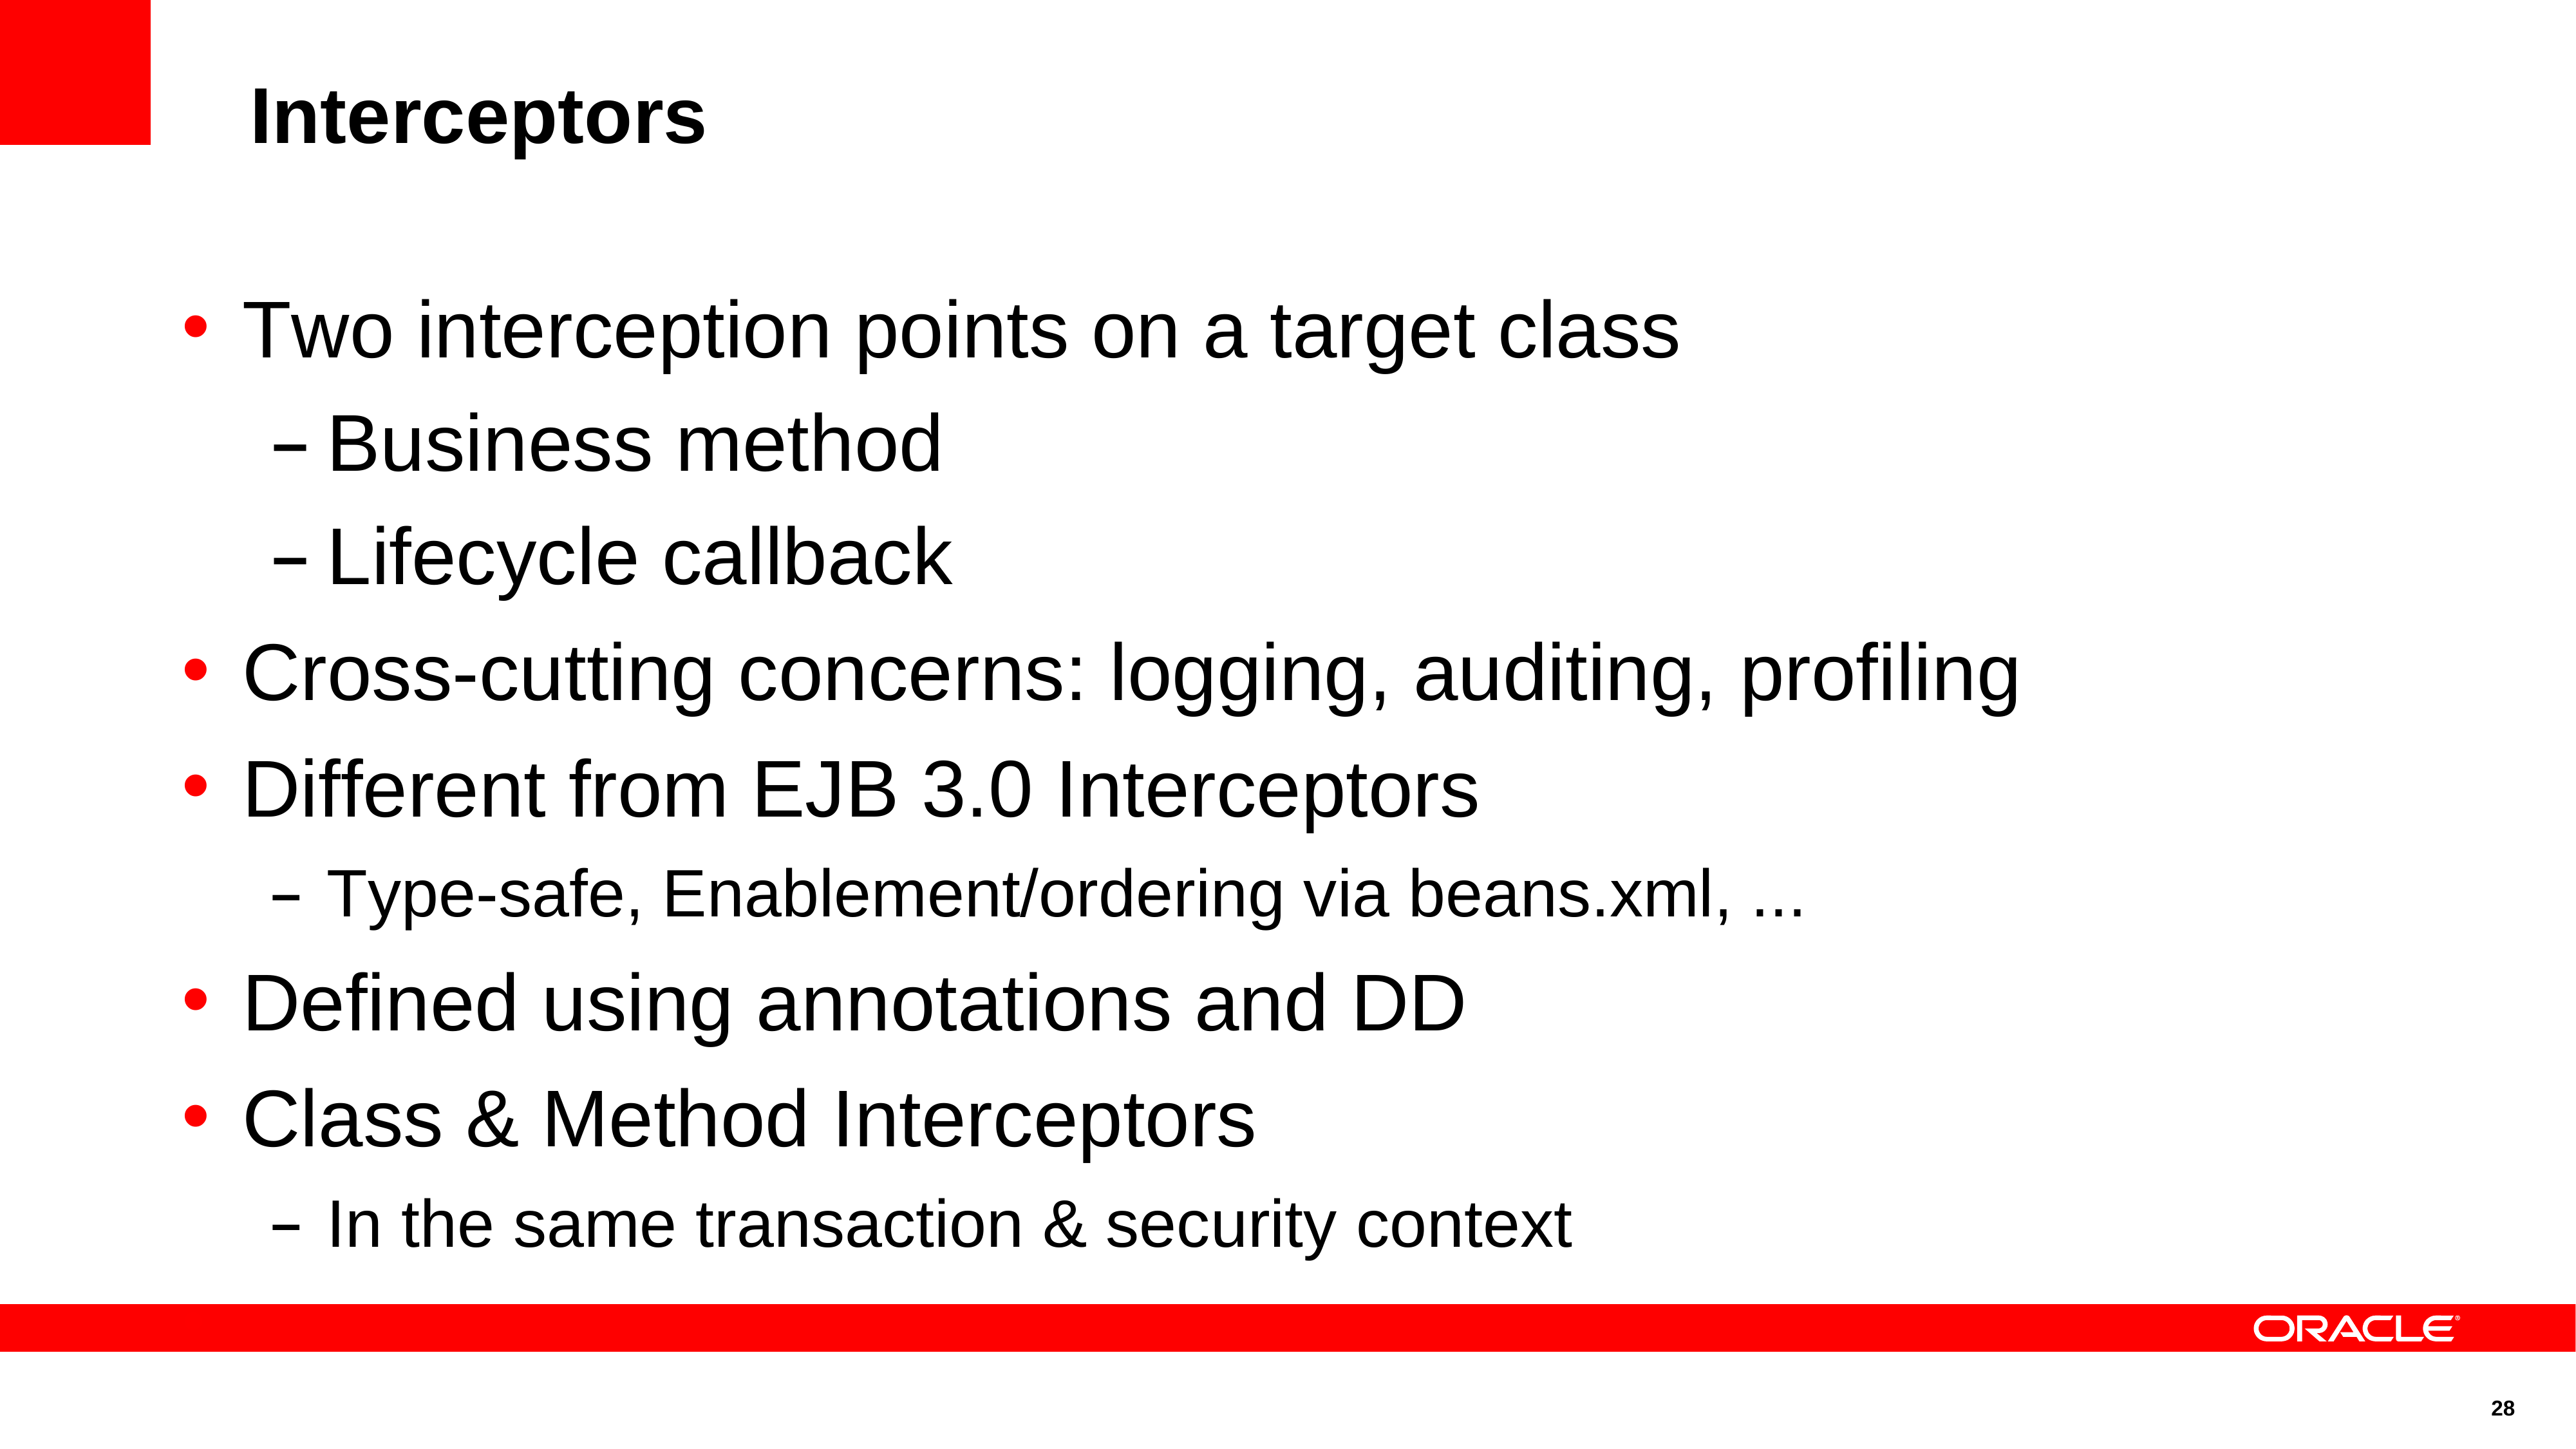

# Interceptors
Two interception points on a target class
Business method
Lifecycle callback
Cross-cutting concerns: logging, auditing, profiling
Different from EJB 3.0 Interceptors
Type-safe, Enablement/ordering via beans.xml, ...
Defined using annotations and DD
Class & Method Interceptors
In the same transaction & security context